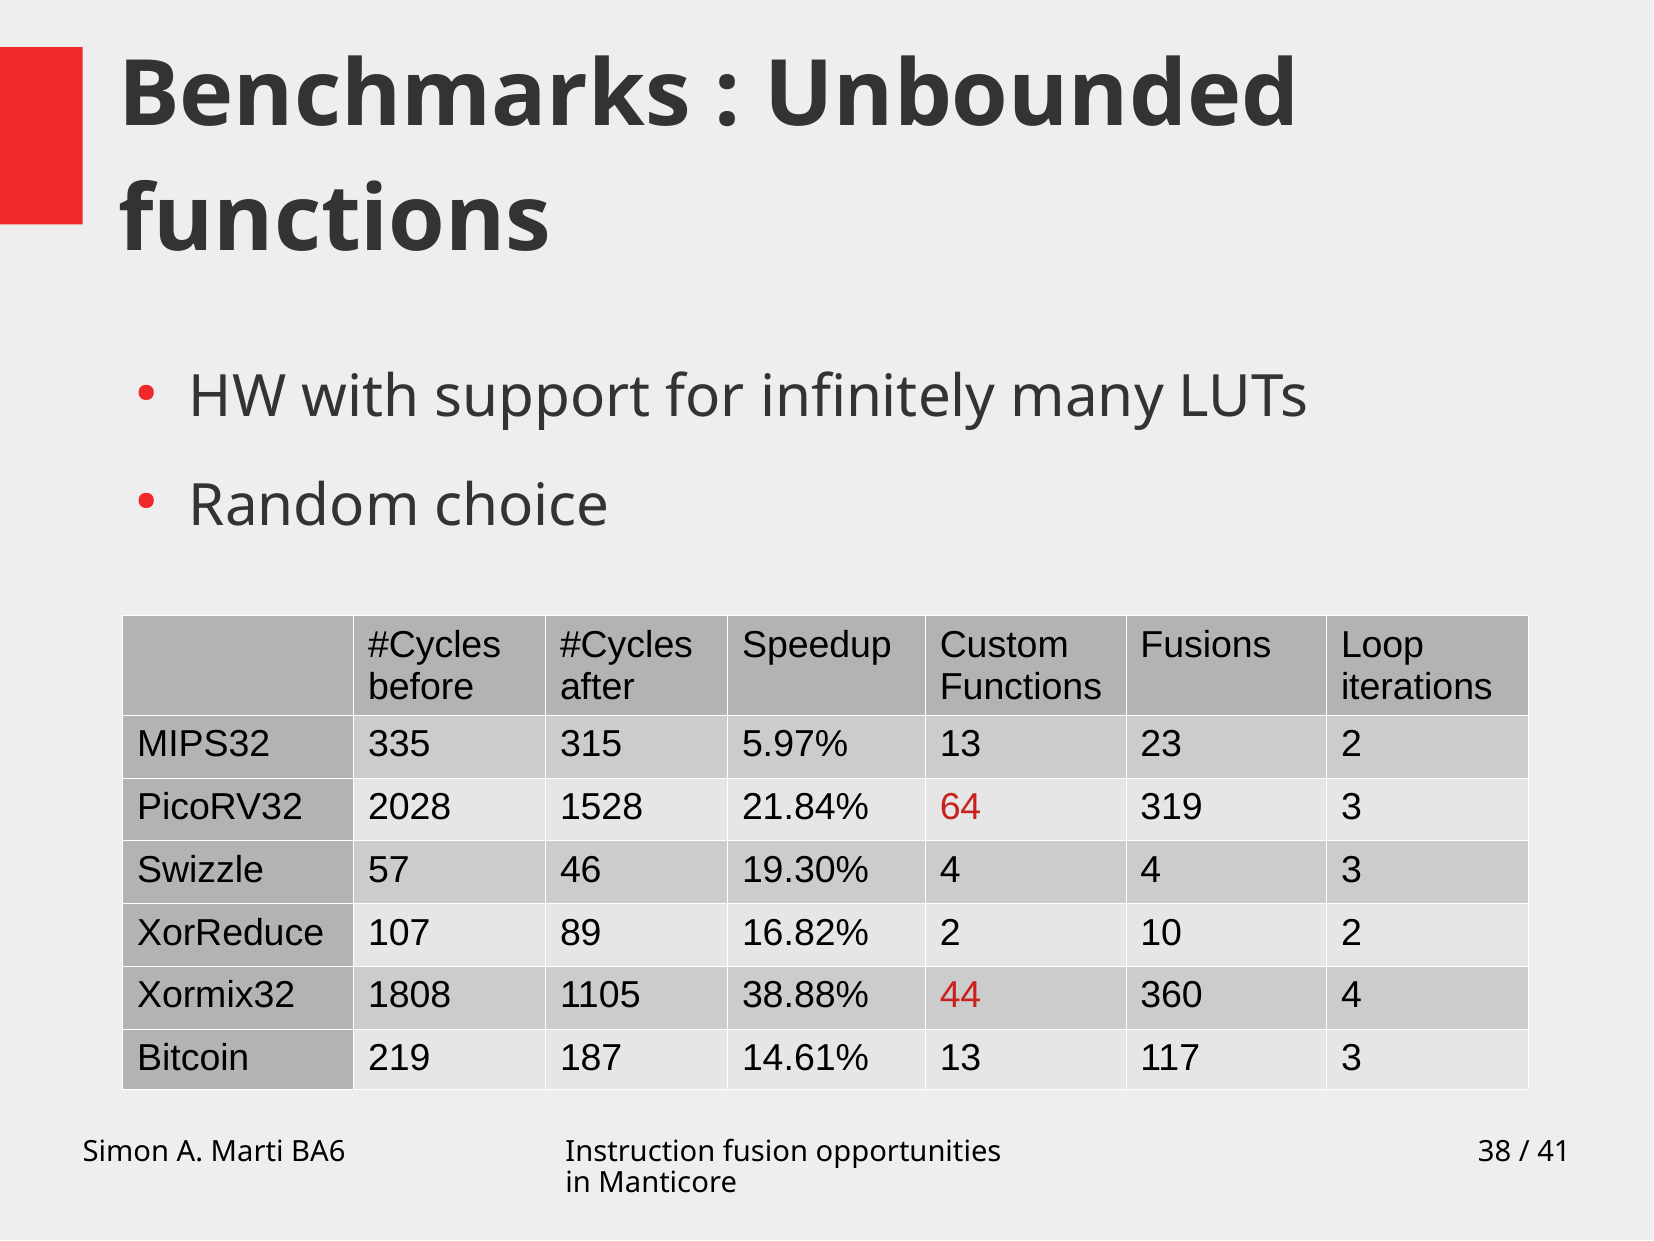

# Benchmarks : Unbounded functions
HW with support for infinitely many LUTs
Random choice
| | #Cycles before | #Cycles after | Speedup | Custom Functions | Fusions | Loop iterations |
| --- | --- | --- | --- | --- | --- | --- |
| MIPS32 | 335 | 315 | 5.97% | 13 | 23 | 2 |
| PicoRV32 | 2028 | 1528 | 21.84% | 64 | 319 | 3 |
| Swizzle | 57 | 46 | 19.30% | 4 | 4 | 3 |
| XorReduce | 107 | 89 | 16.82% | 2 | 10 | 2 |
| Xormix32 | 1808 | 1105 | 38.88% | 44 | 360 | 4 |
| Bitcoin | 219 | 187 | 14.61% | 13 | 117 | 3 |
Simon A. Marti BA6
Instruction fusion opportunities in Manticore
38